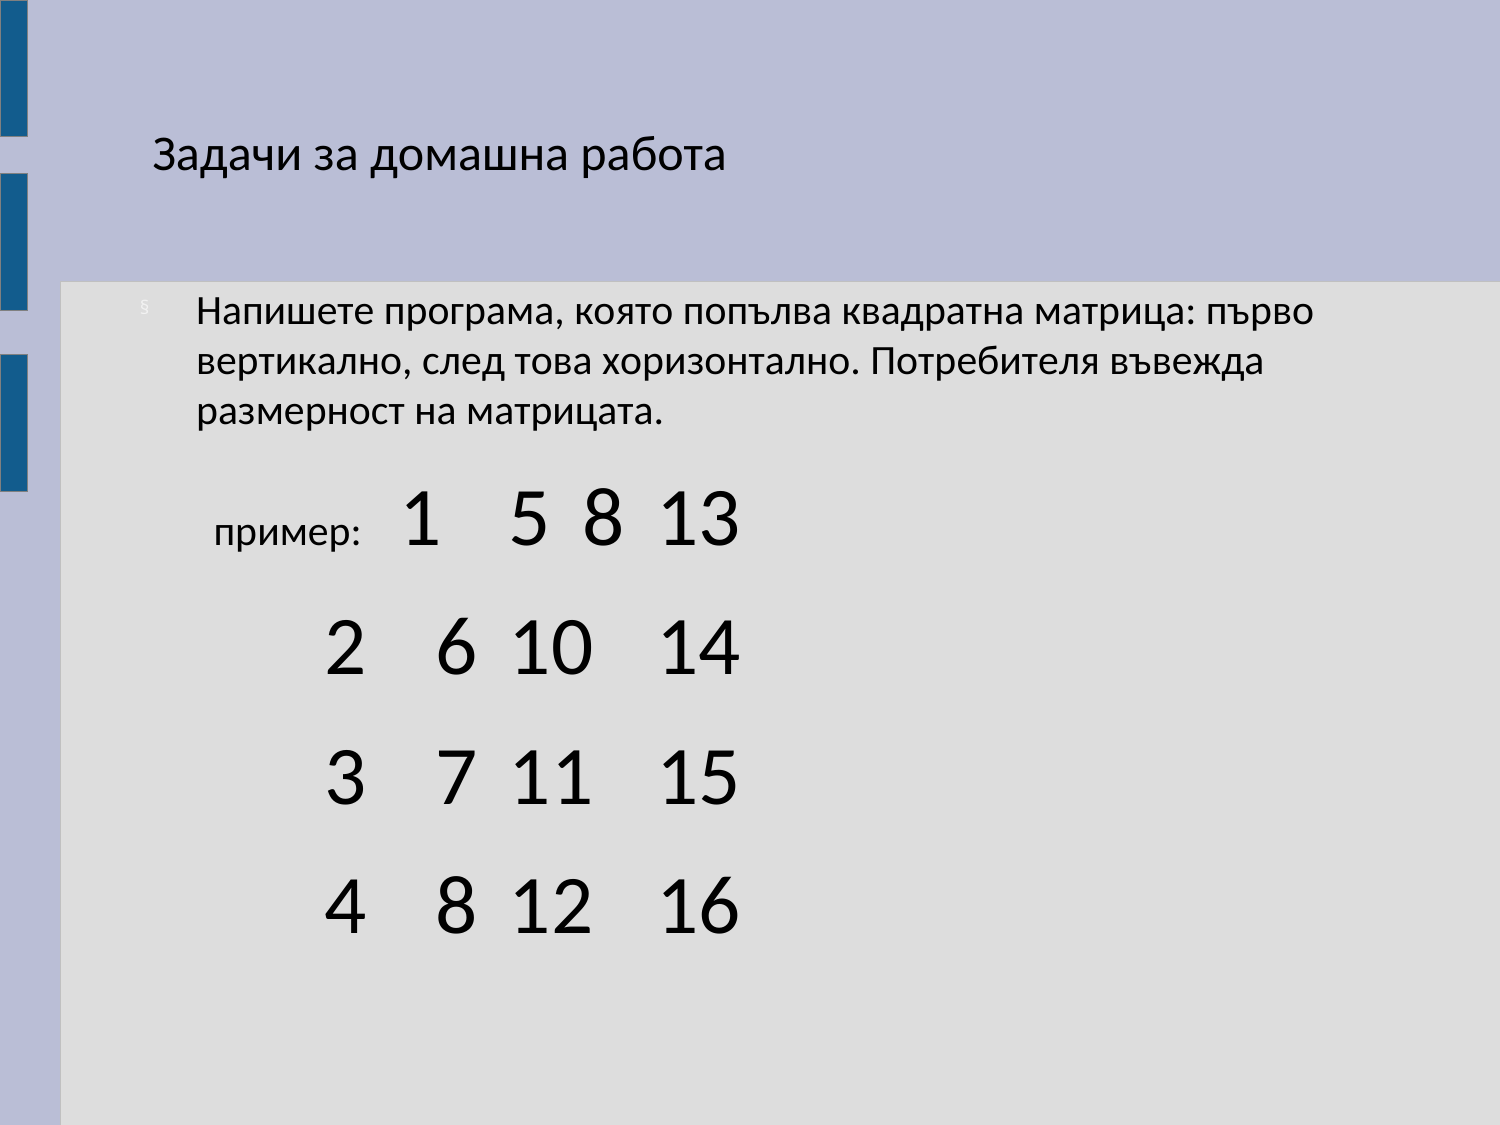

# Задачи за домашна работа
Напишете програма, която попълва квадратна матрица: първо вертикално, след това хоризонтално. Потребителя въвежда размерност на матрицата.
	пример: 1	5 	8	13
		 2	6	10	14
		 3	7	11	15
		 4	8	12	16